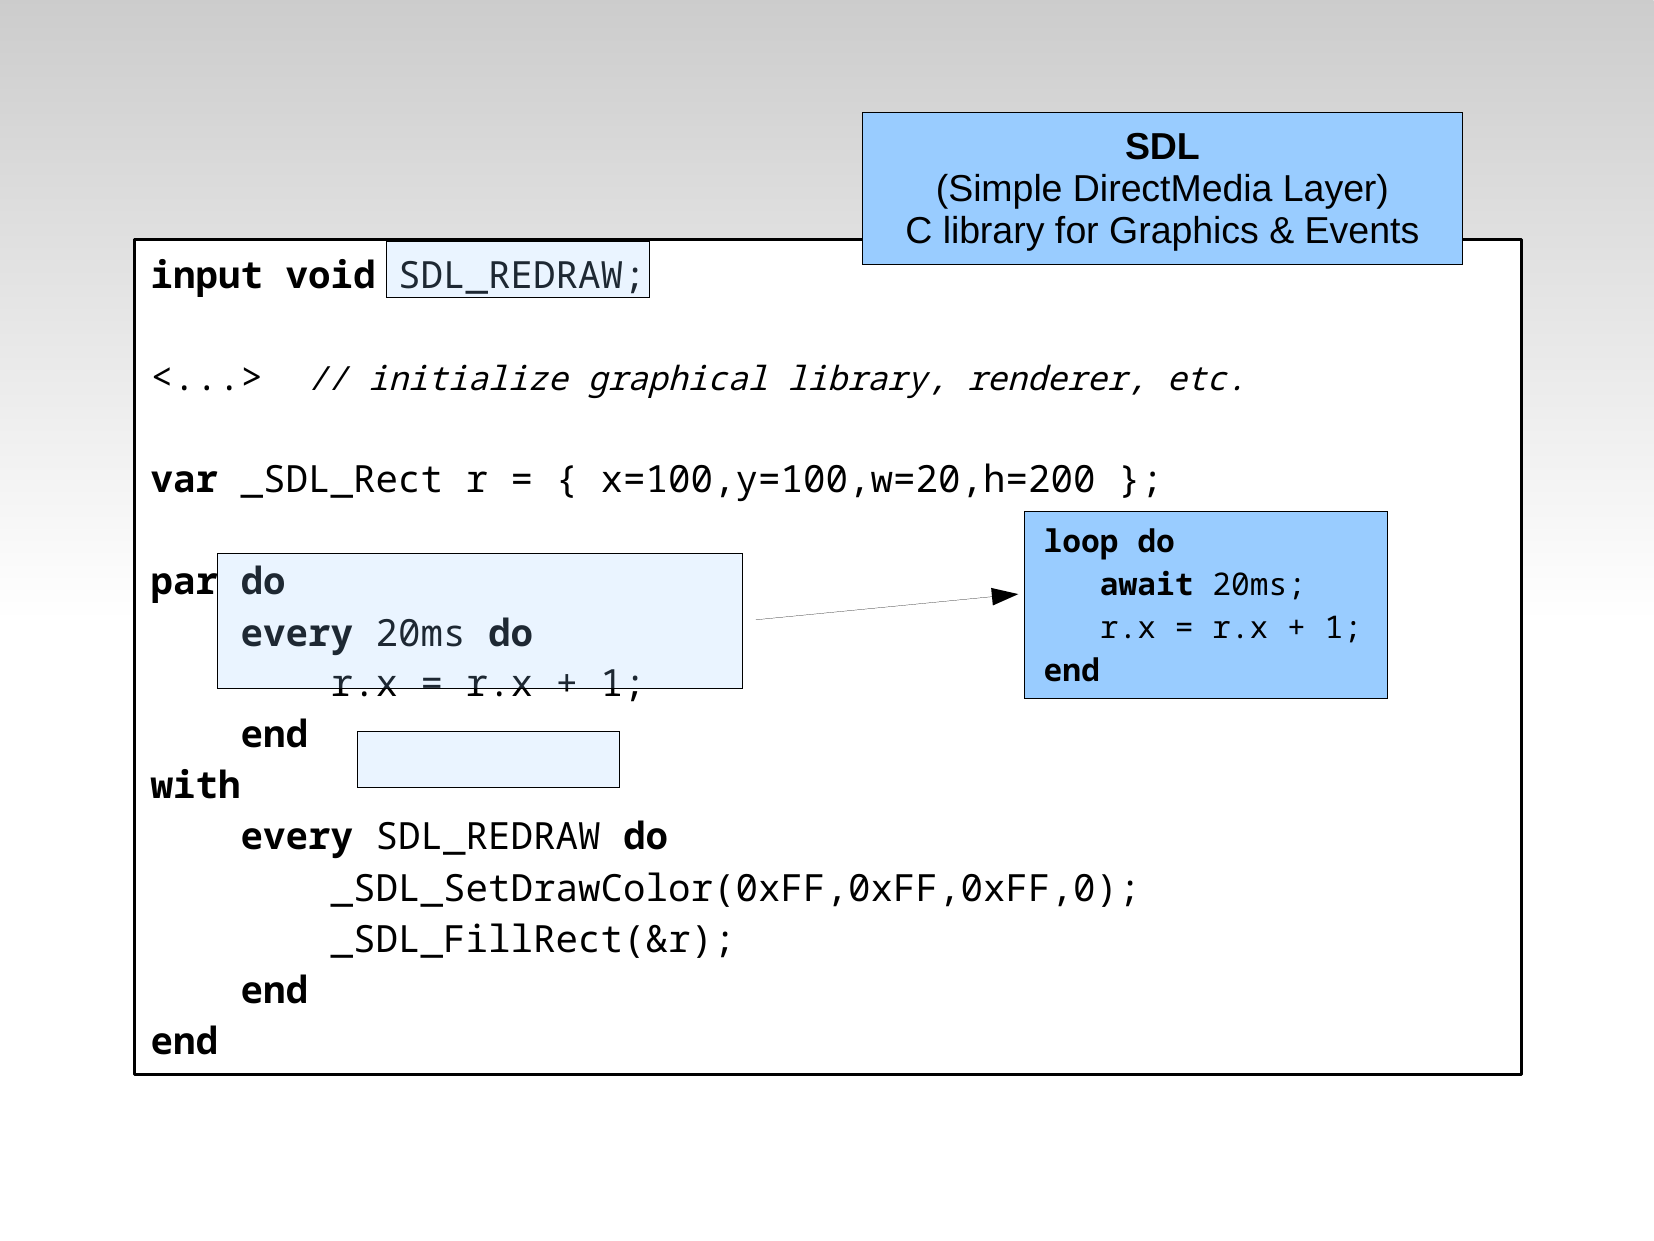

SDL
(Simple DirectMedia Layer)
C library for Graphics & Events
input void SDL_REDRAW;
<...> // initialize graphical library, renderer, etc.
var _SDL_Rect r = { x=100,y=100,w=20,h=200 };
par do
 every 20ms do
 r.x = r.x + 1;
 end
with
 every SDL_REDRAW do
 _SDL_SetDrawColor(0xFF,0xFF,0xFF,0);
 _SDL_FillRect(&r);
 end
end
 loop do
 await 20ms;
 r.x = r.x + 1;
 end